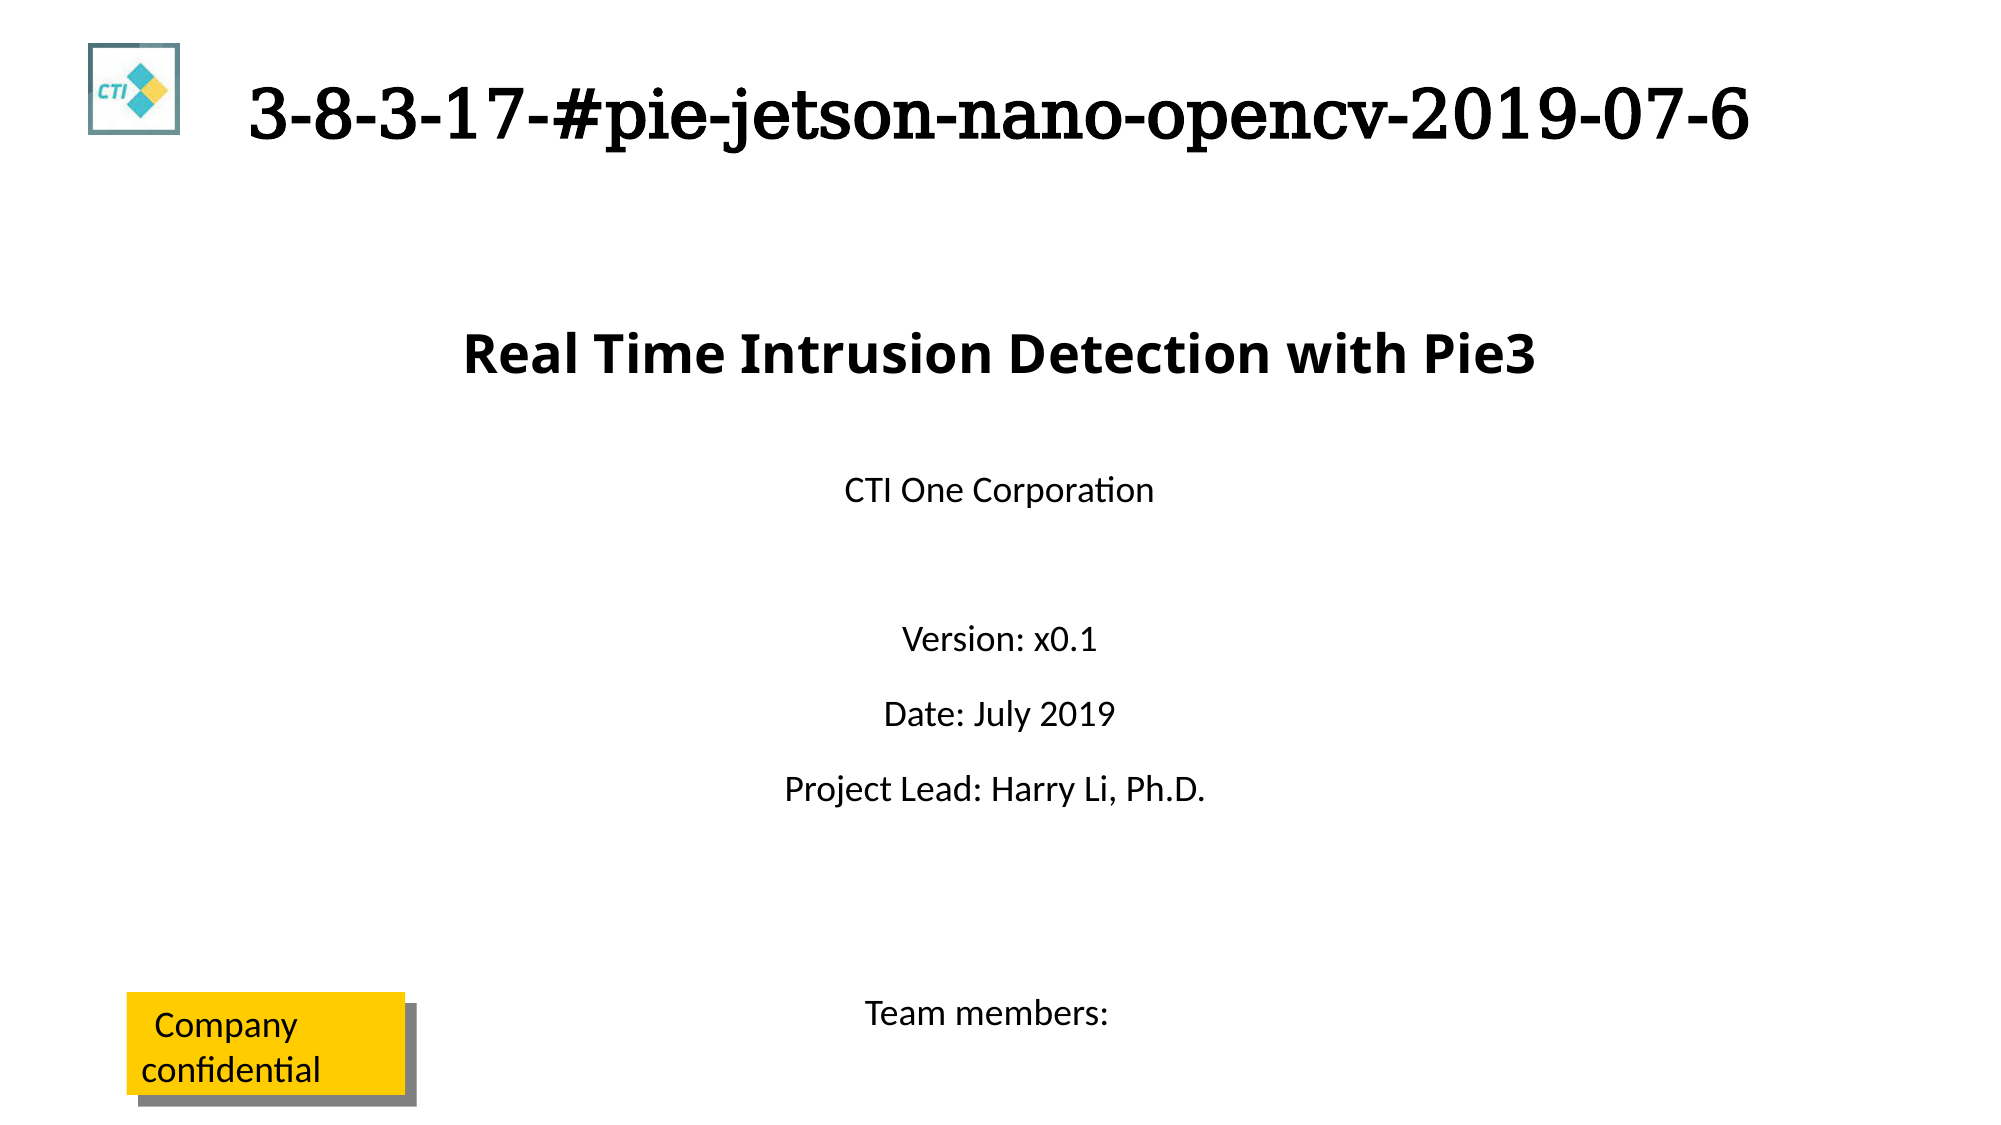

# 3-8-3-17-#pie-jetson-nano-opencv-2019-07-6
Real Time Intrusion Detection with Pie3
CTI One Corporation
Version: x0.1
Date: July 2019
Project Lead: Harry Li, Ph.D.
Team members:
Company confidential